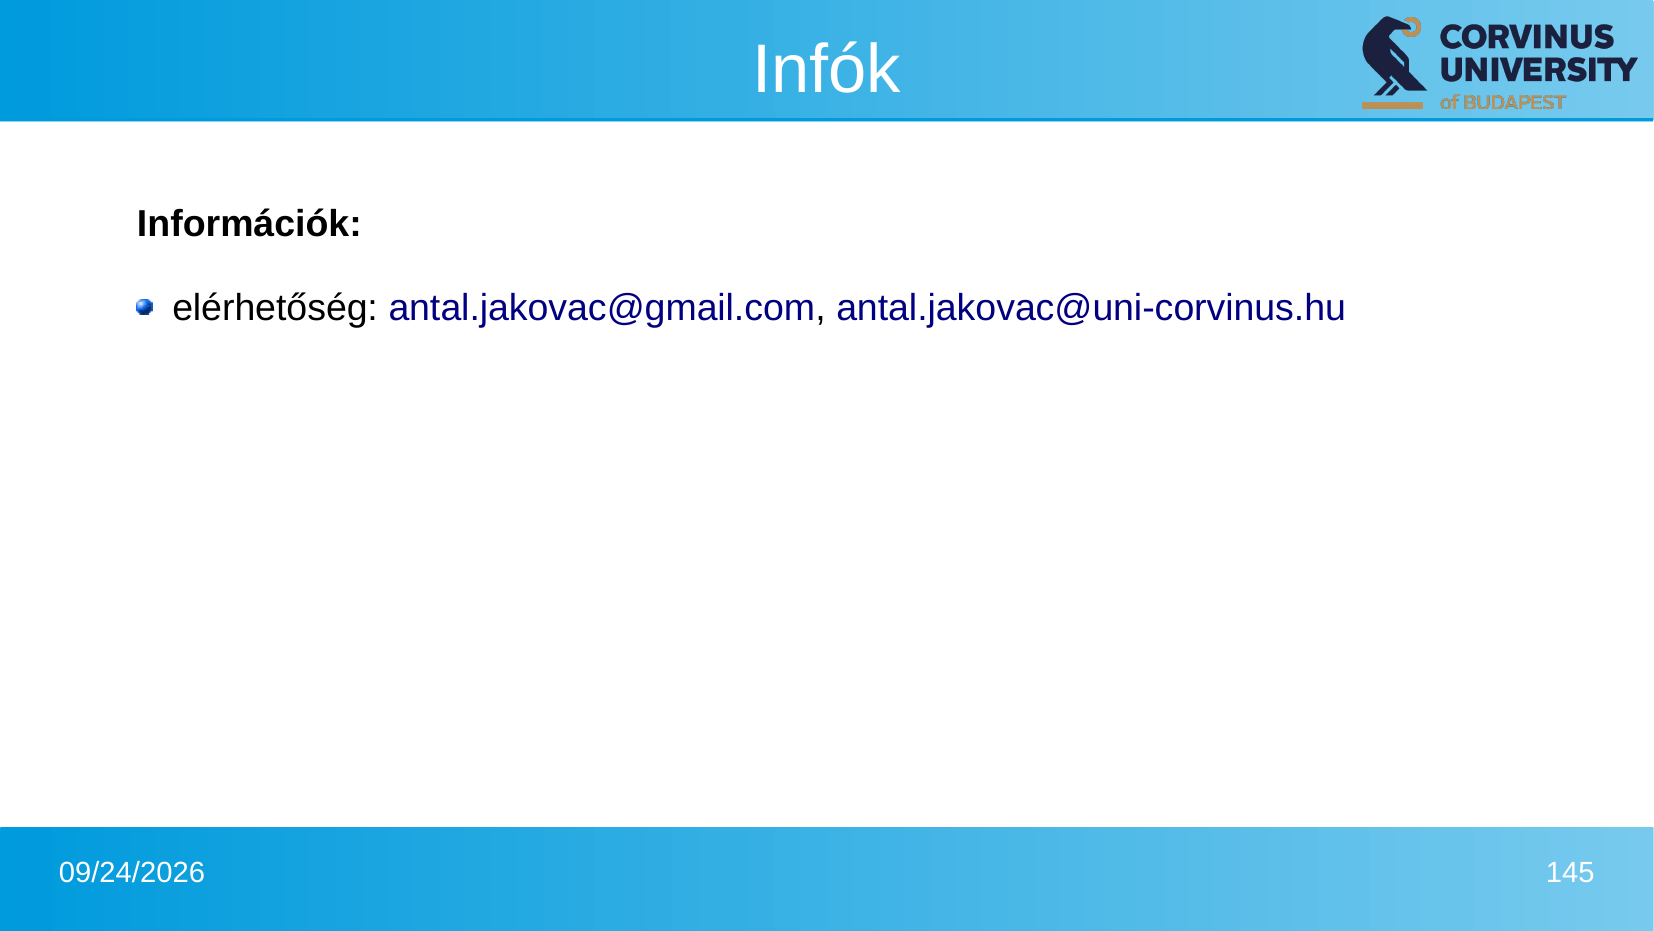

# Infók
Információk:
elérhetőség: antal.jakovac@gmail.com, antal.jakovac@uni-corvinus.hu
145